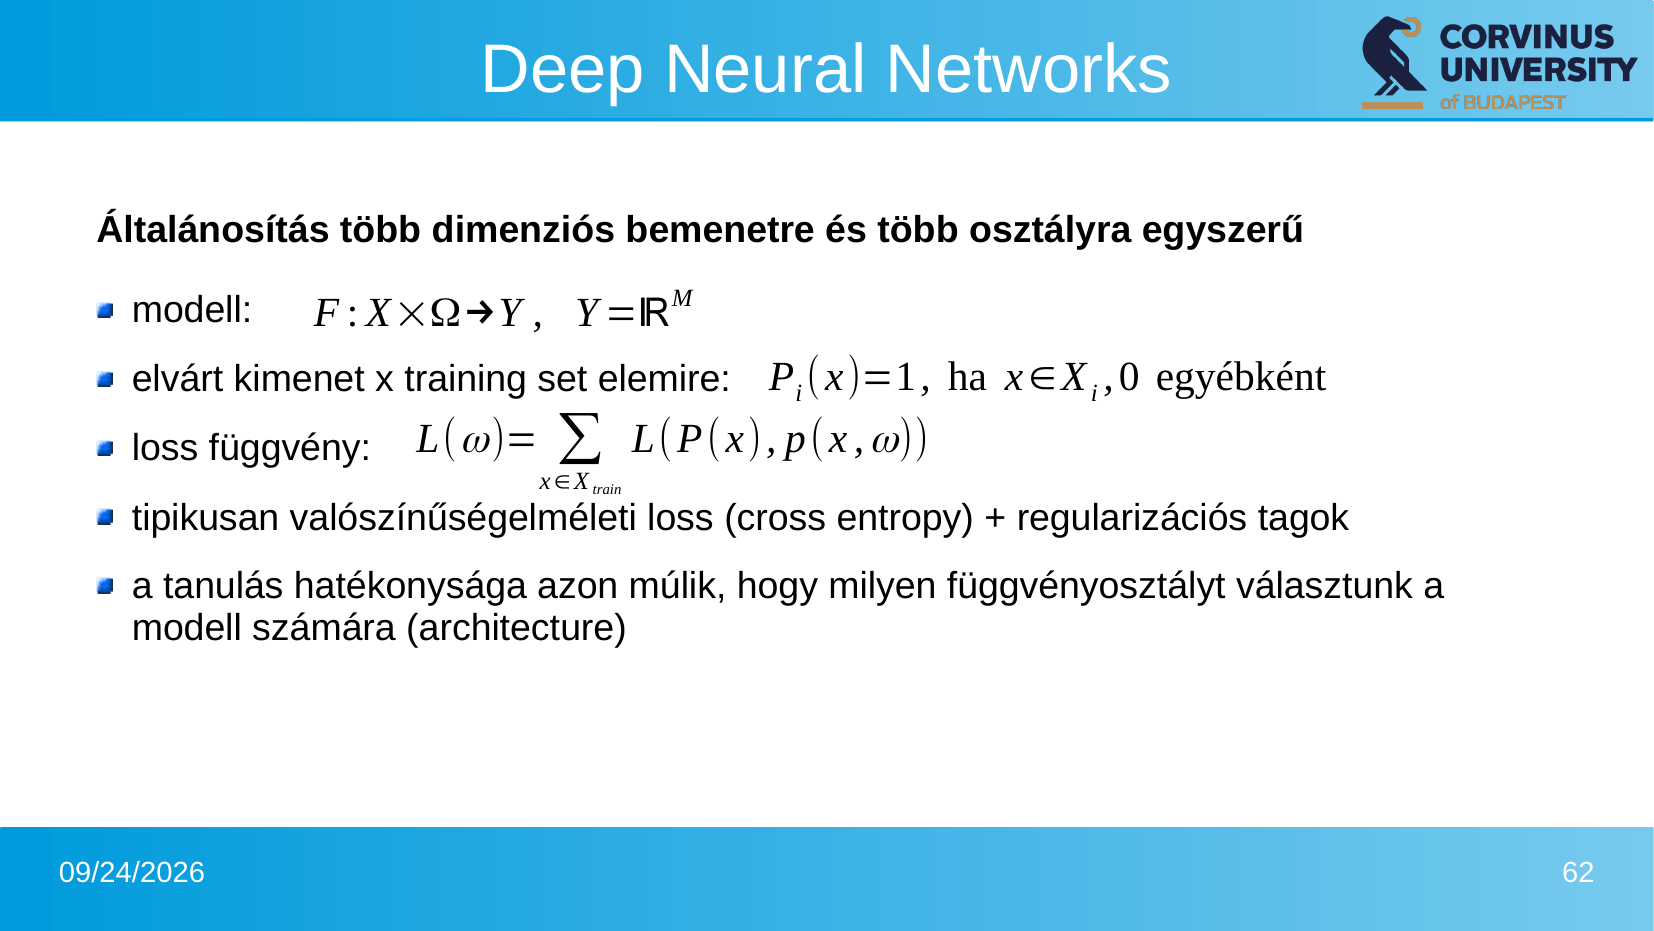

# Deep Neural Networks
Általánosítás több dimenziós bemenetre és több osztályra egyszerű
modell:
elvárt kimenet x training set elemire:
loss függvény:
tipikusan valószínűségelméleti loss (cross entropy) + regularizációs tagok
a tanulás hatékonysága azon múlik, hogy milyen függvényosztályt választunk a modell számára (architecture)
62